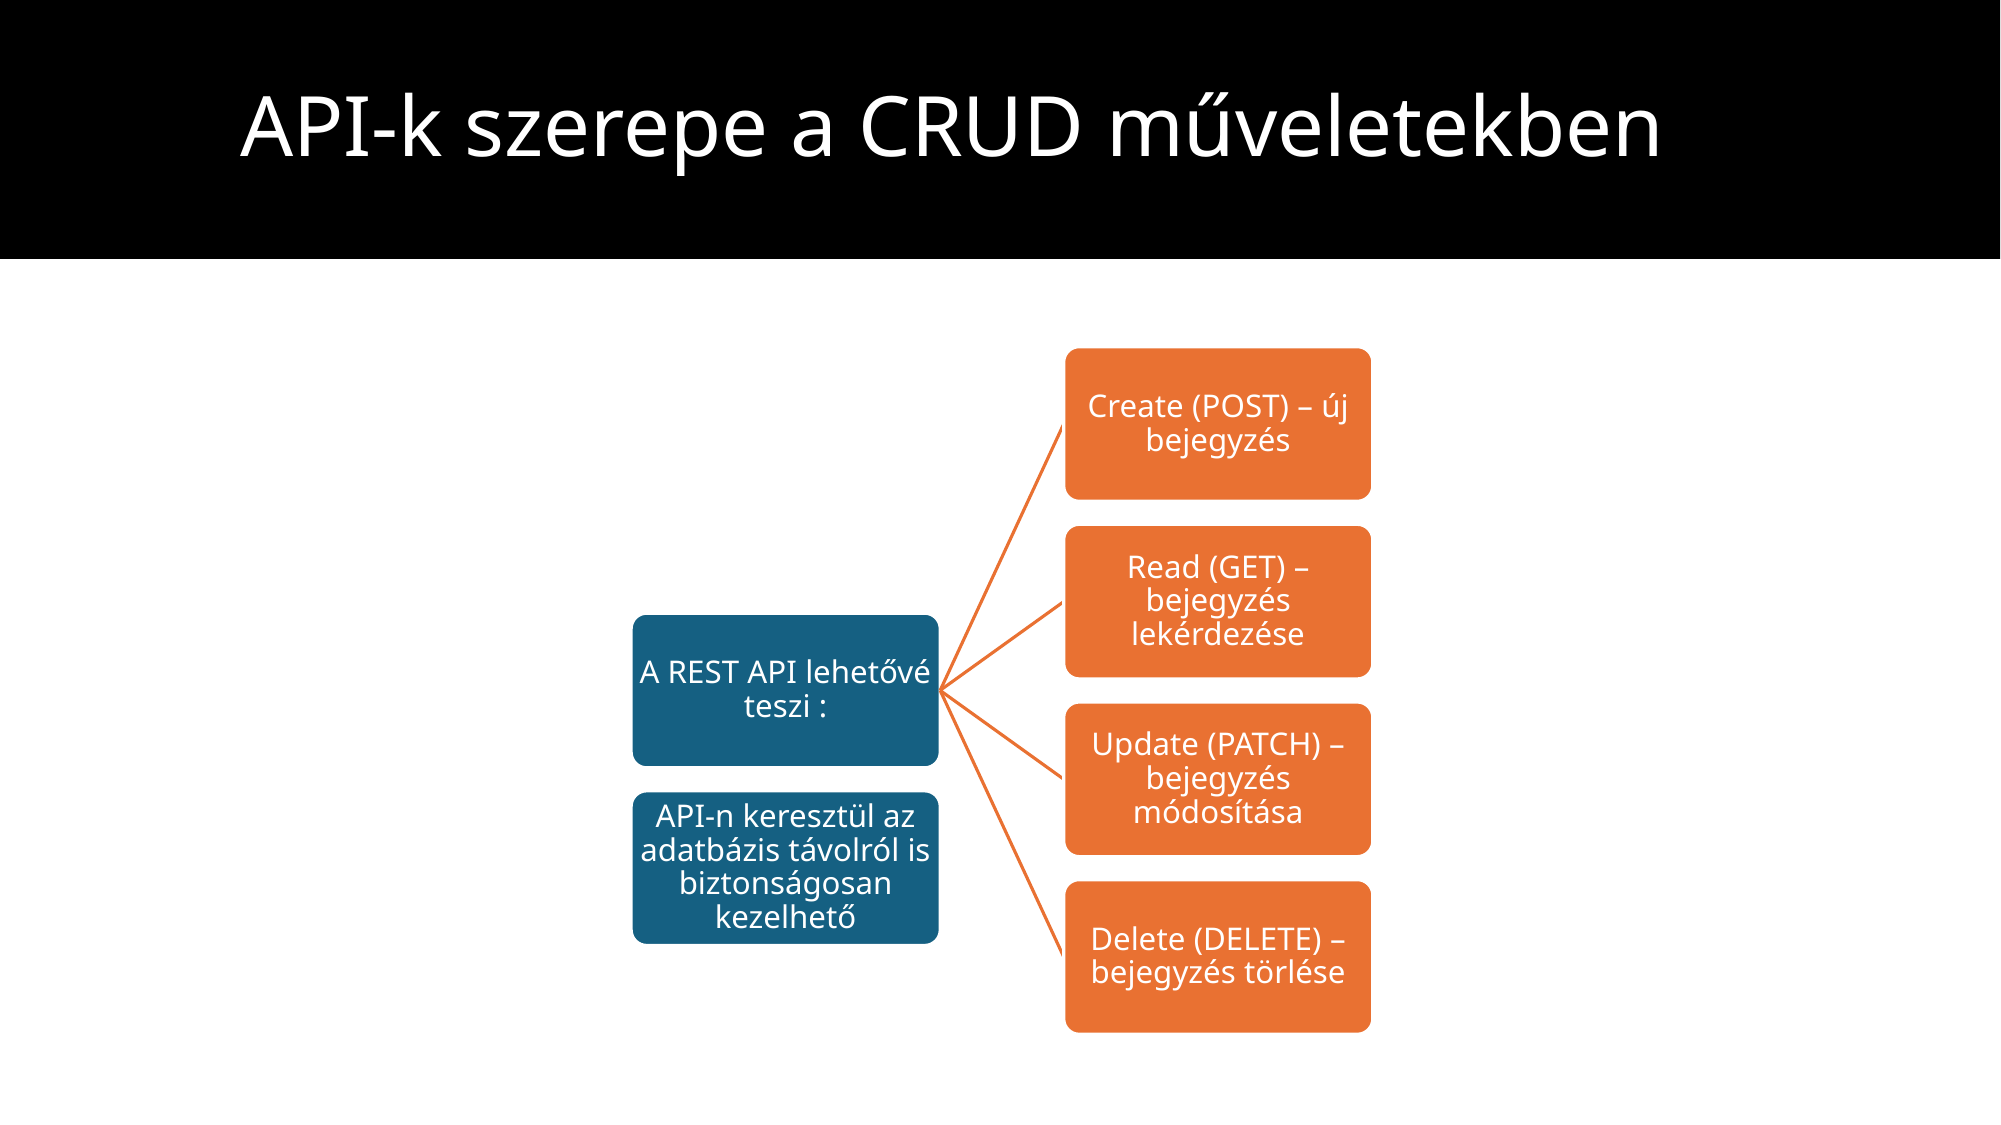

# API-k szerepe a CRUD műveletekben
Create (POST) – új bejegyzés
Read (GET) – bejegyzés lekérdezése
A REST API lehetővé teszi :
Update (PATCH) – bejegyzés módosítása
API-n keresztül az adatbázis távolról is biztonságosan kezelhető
Delete (DELETE) – bejegyzés törlése